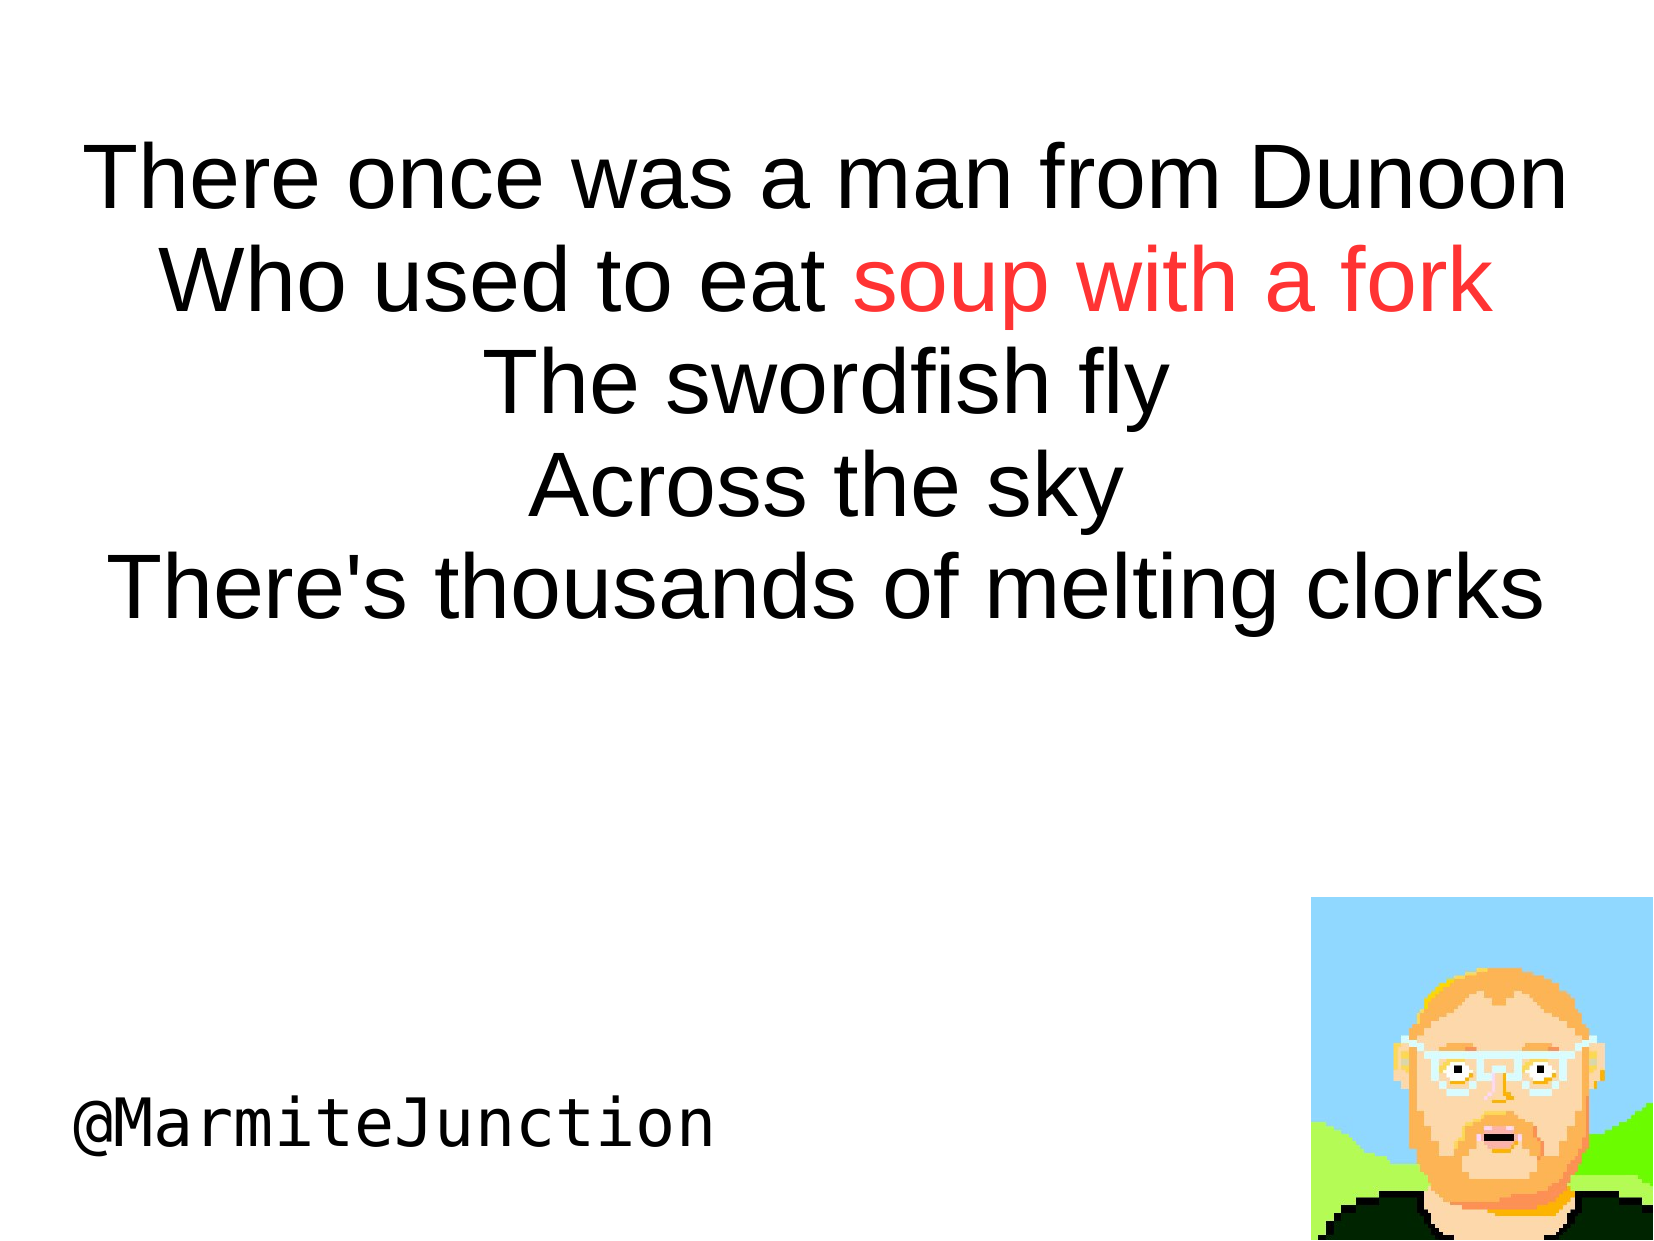

There once was a man from Dunoon
Who used to eat soup with a fork
The swordfish fly
Across the sky
There's thousands of melting clorks
@MarmiteJunction